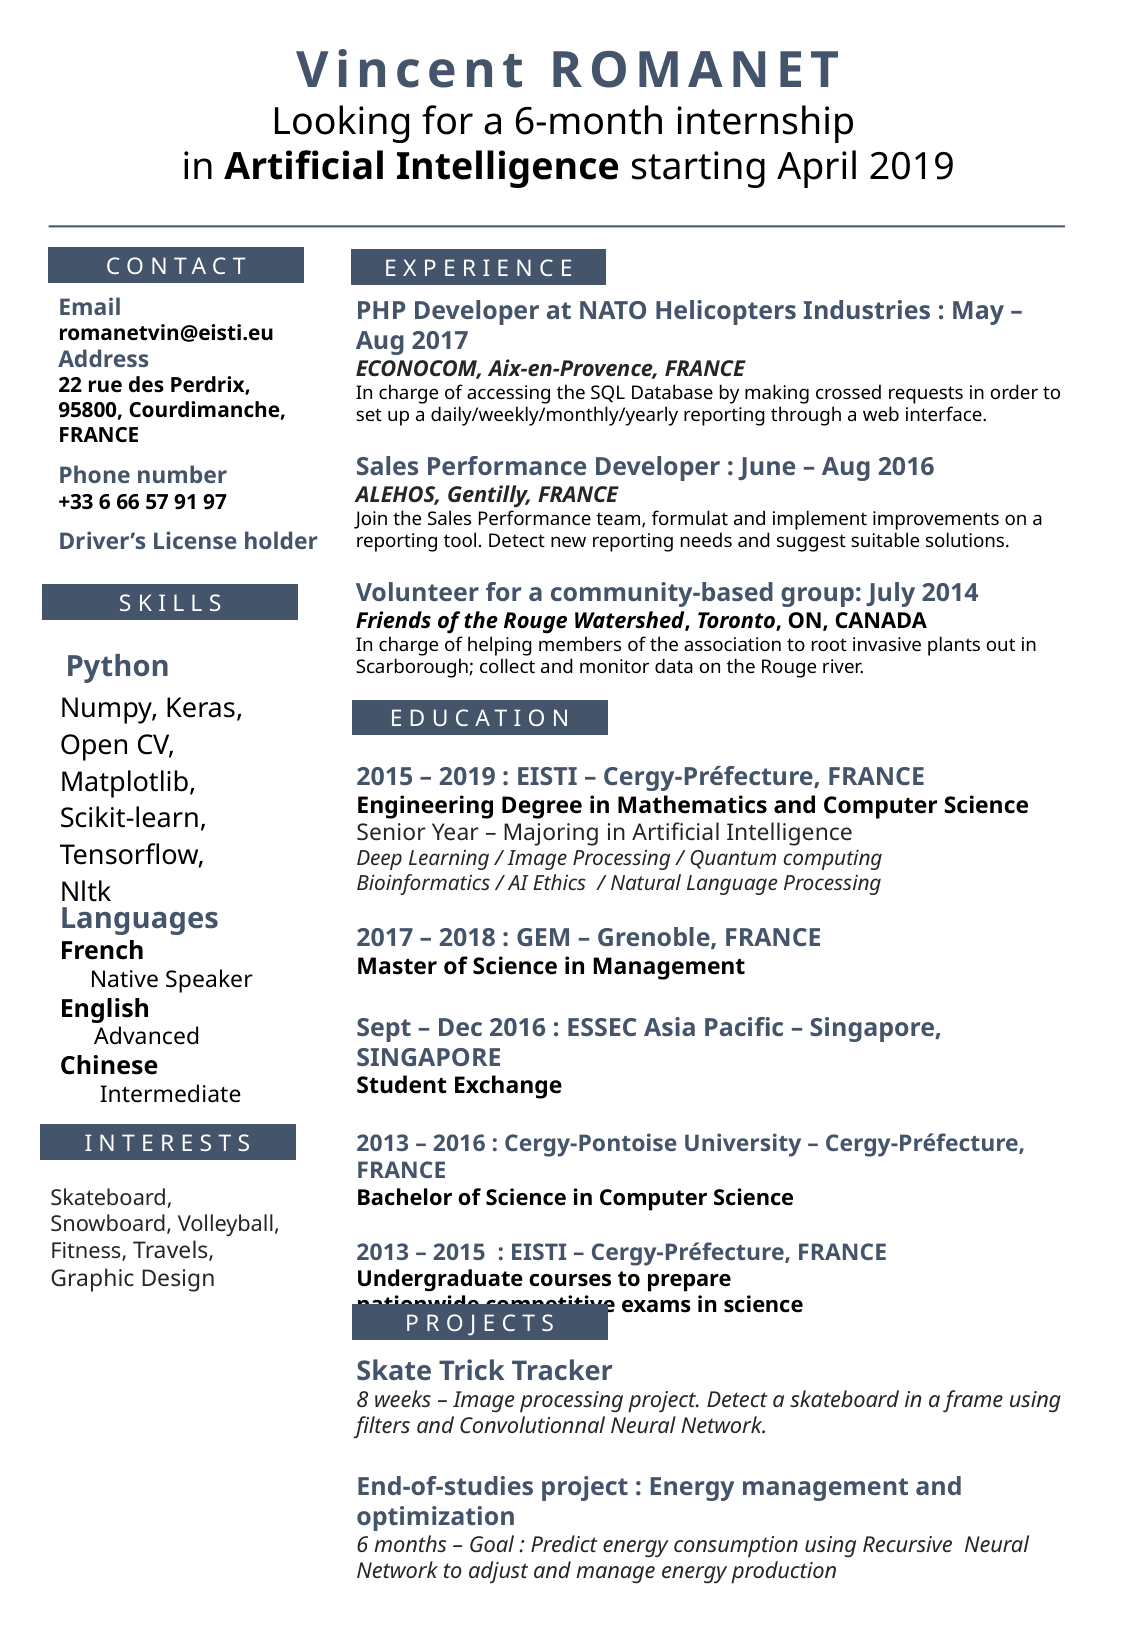

Vincent ROMANET
Looking for a 6-month internship
in Artificial Intelligence starting April 2019
CONTACT
EXPERIENCE
Email
romanetvin@eisti.eu
Address
22 rue des Perdrix,
95800, Courdimanche, FRANCE
Phone number
+33 6 66 57 91 97
Driver’s License holder
PHP Developer at NATO Helicopters Industries : May – Aug 2017
ECONOCOM, Aix-en-Provence, FRANCE
In charge of accessing the SQL Database by making crossed requests in order to set up a daily/weekly/monthly/yearly reporting through a web interface.
Sales Performance Developer : June – Aug 2016
ALEHOS, Gentilly, FRANCE
Join the Sales Performance team, formulat and implement improvements on a reporting tool. Detect new reporting needs and suggest suitable solutions.
Volunteer for a community-based group: July 2014
Friends of the Rouge Watershed, Toronto, ON, CANADA
In charge of helping members of the association to root invasive plants out in Scarborough; collect and monitor data on the Rouge river.
SKILLS
Python
Numpy, Keras,
Open CV, Matplotlib, Scikit-learn, Tensorflow,
Nltk
EDUCATION
2015 – 2019 : EISTI – Cergy-Préfecture, FRANCE
Engineering Degree in Mathematics and Computer Science
Senior Year – Majoring in Artificial Intelligence
Deep Learning / Image Processing / Quantum computing
Bioinformatics / AI Ethics / Natural Language Processing
2017 – 2018 : GEM – Grenoble, FRANCE
Master of Science in Management
Sept – Dec 2016 : ESSEC Asia Pacific – Singapore, SINGAPORE
Student Exchange
2013 – 2016 : Cergy-Pontoise University – Cergy-Préfecture, FRANCE
Bachelor of Science in Computer Science
2013 – 2015 : EISTI – Cergy-Préfecture, FRANCE
Undergraduate courses to prepare
nationwide competitive exams in science
Languages
French
 Native Speaker
English
 Advanced
Chinese
 Intermediate
INTERESTS
Skateboard, Snowboard, Volleyball, Fitness, Travels, Graphic Design
PROJECTS
Skate Trick Tracker
8 weeks – Image processing project. Detect a skateboard in a frame using filters and Convolutionnal Neural Network.
End-of-studies project : Energy management and optimization
6 months – Goal : Predict energy consumption using Recursive Neural Network to adjust and manage energy production